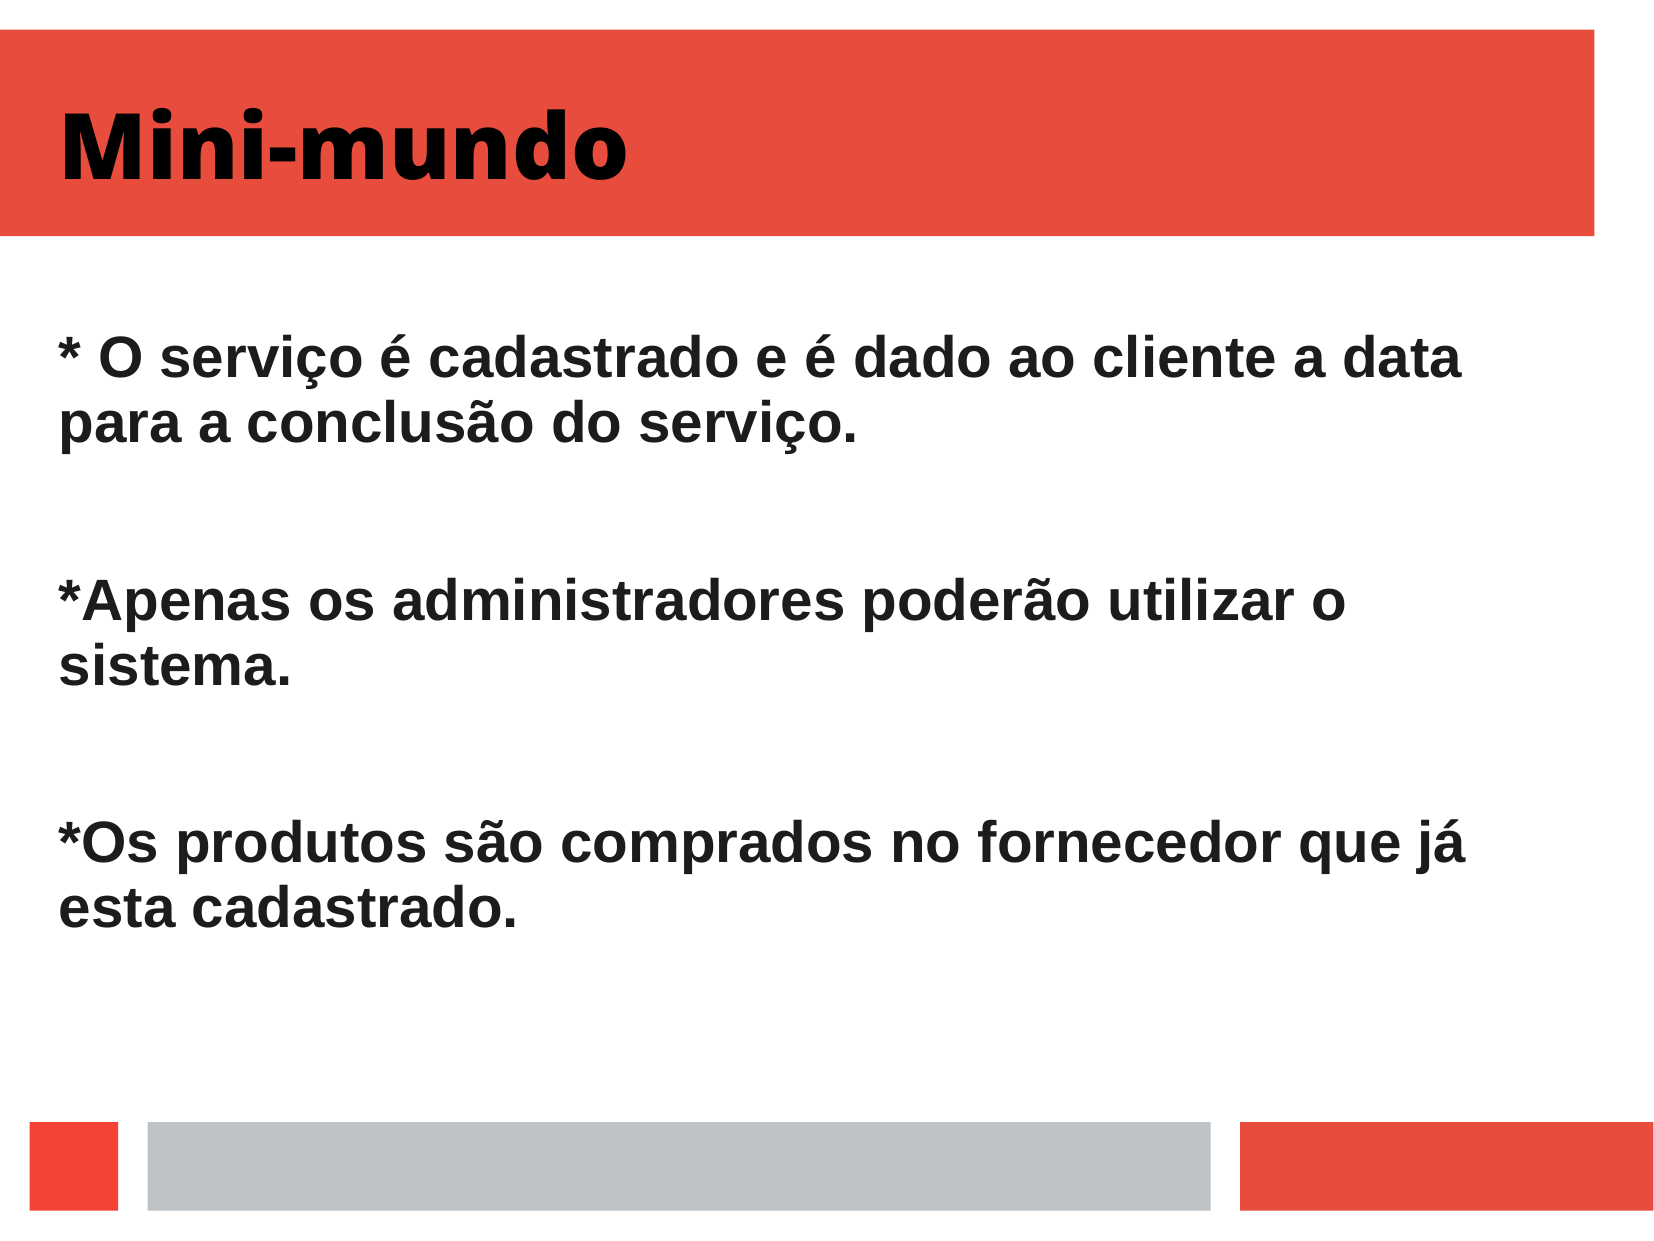

# Mini-mundo
* O serviço é cadastrado e é dado ao cliente a data para a conclusão do serviço.
*Apenas os administradores poderão utilizar o sistema.
*Os produtos são comprados no fornecedor que já esta cadastrado.